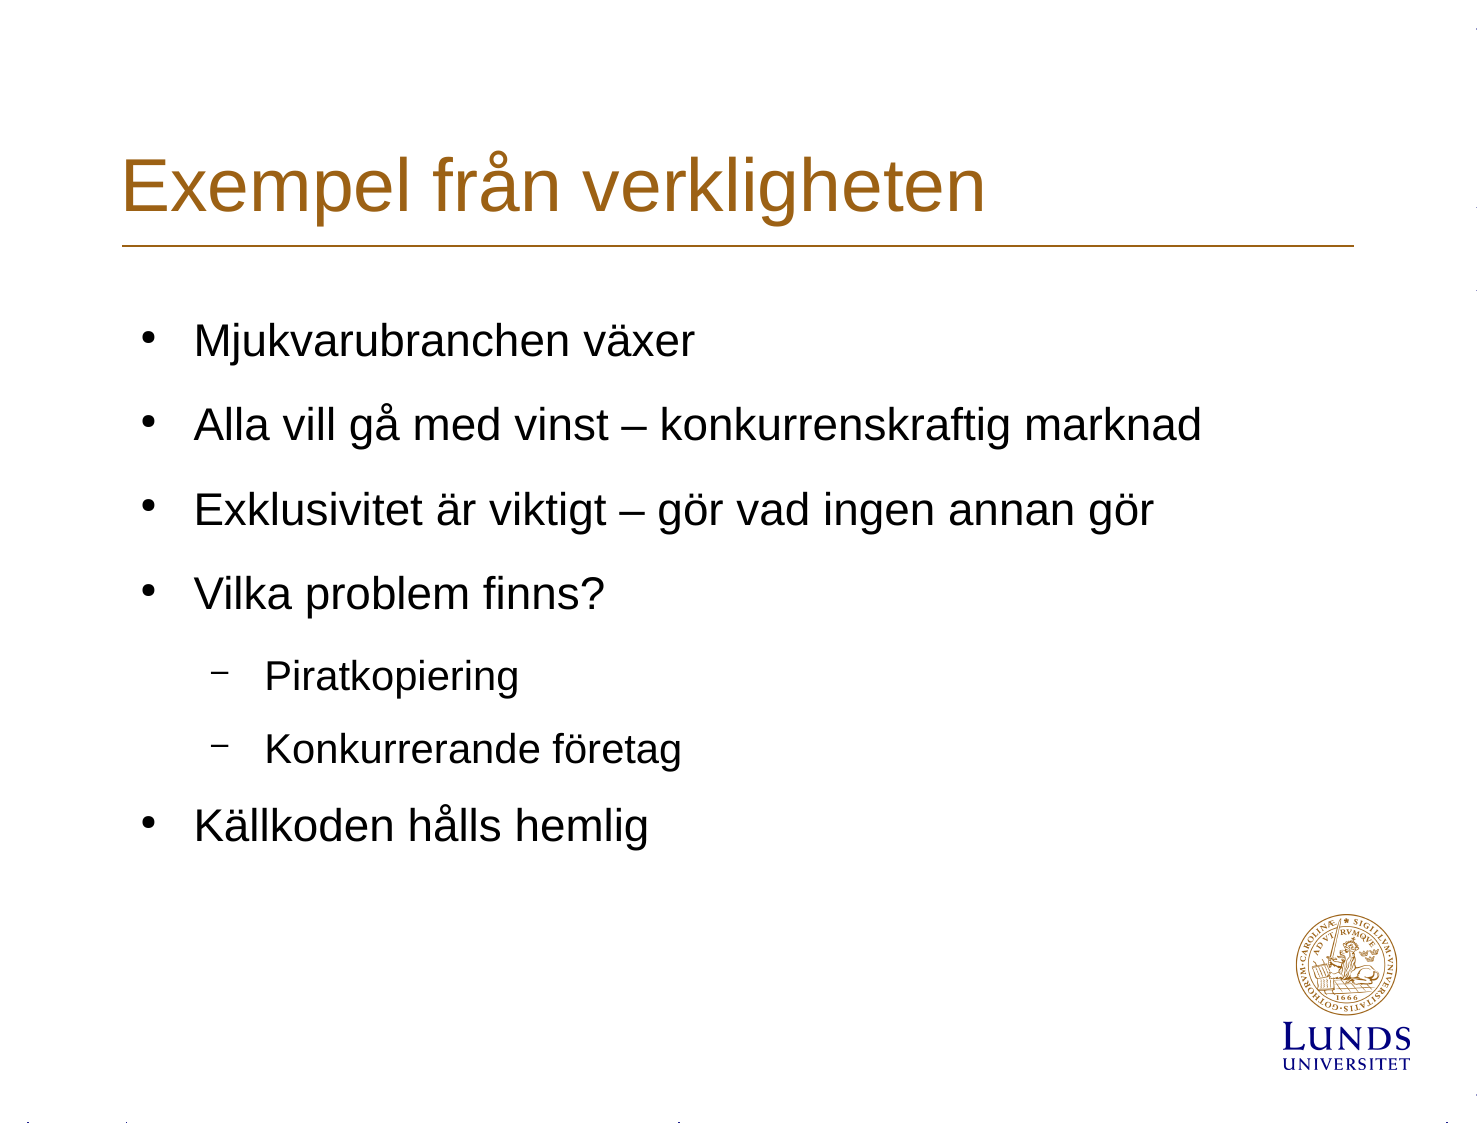

# Exempel från verkligheten
Mjukvarubranchen växer
Alla vill gå med vinst – konkurrenskraftig marknad
Exklusivitet är viktigt – gör vad ingen annan gör
Vilka problem finns?
Piratkopiering
Konkurrerande företag
Källkoden hålls hemlig